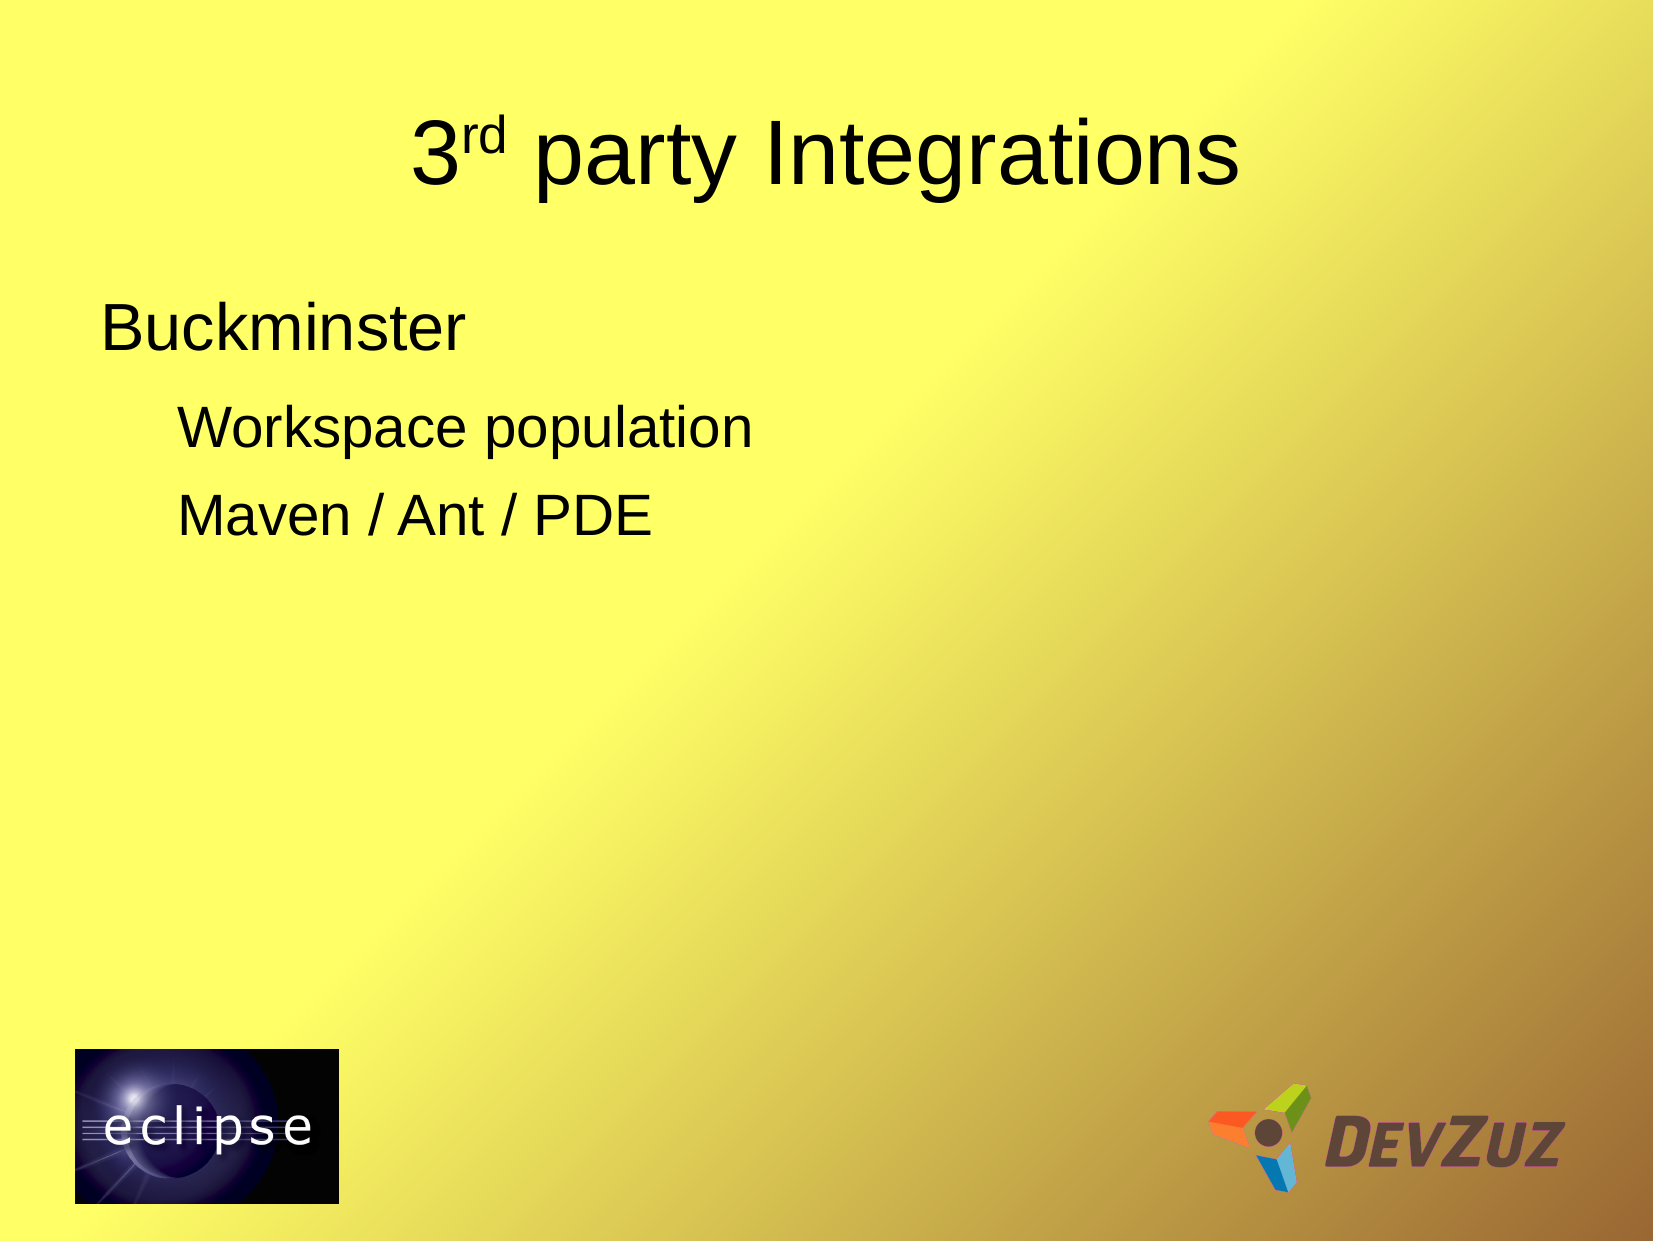

# 3rd party Integrations
Buckminster
Workspace population
Maven / Ant / PDE